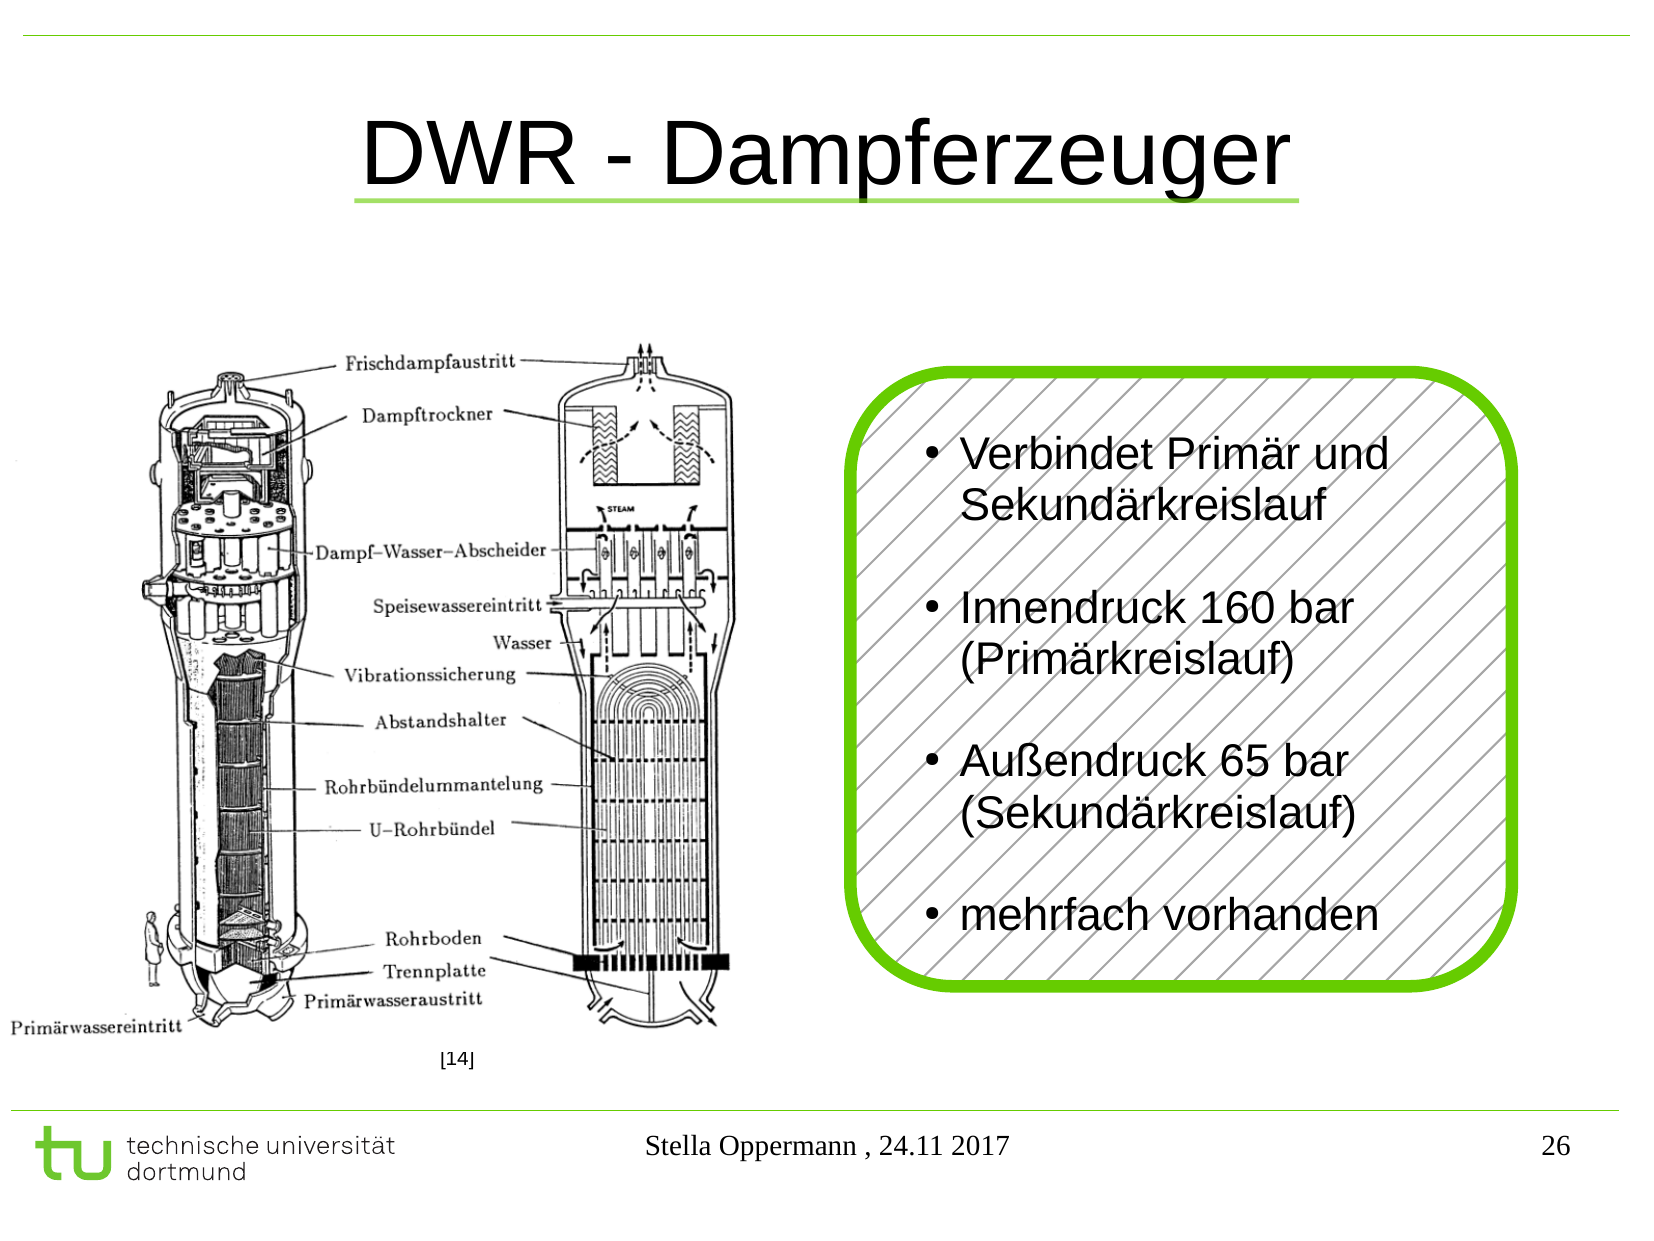

# DWR - Dampferzeuger
Verbindet Primär und Sekundärkreislauf
Innendruck 160 bar (Primärkreislauf)
Außendruck 65 bar (Sekundärkreislauf)
mehrfach vorhanden
[14]
Stella Oppermann , 24.11 2017
26